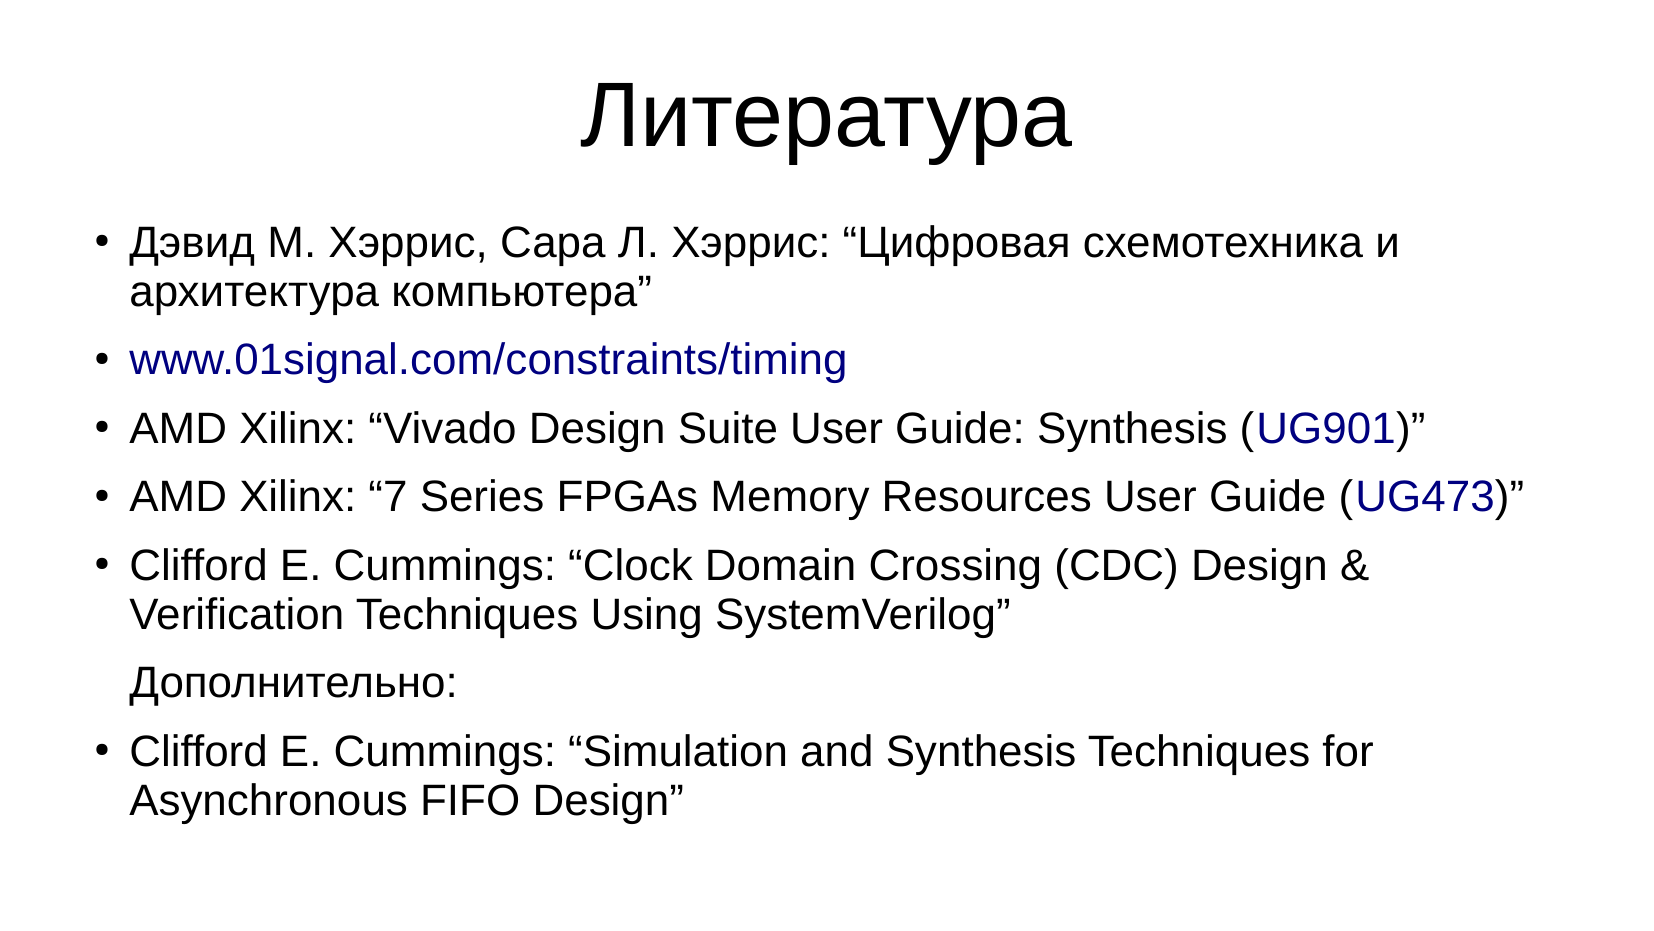

# Литература
Дэвид М. Хэррис, Сара Л. Хэррис: “Цифровая схемотехника и архитектура компьютера”
www.01signal.com/constraints/timing
AMD Xilinx: “Vivado Design Suite User Guide: Synthesis (UG901)”
AMD Xilinx: “7 Series FPGAs Memory Resources User Guide (UG473)”
Clifford E. Cummings: “Clock Domain Crossing (CDC) Design & Verification Techniques Using SystemVerilog”
Дополнительно:
Clifford E. Cummings: “Simulation and Synthesis Techniques for Asynchronous FIFO Design”